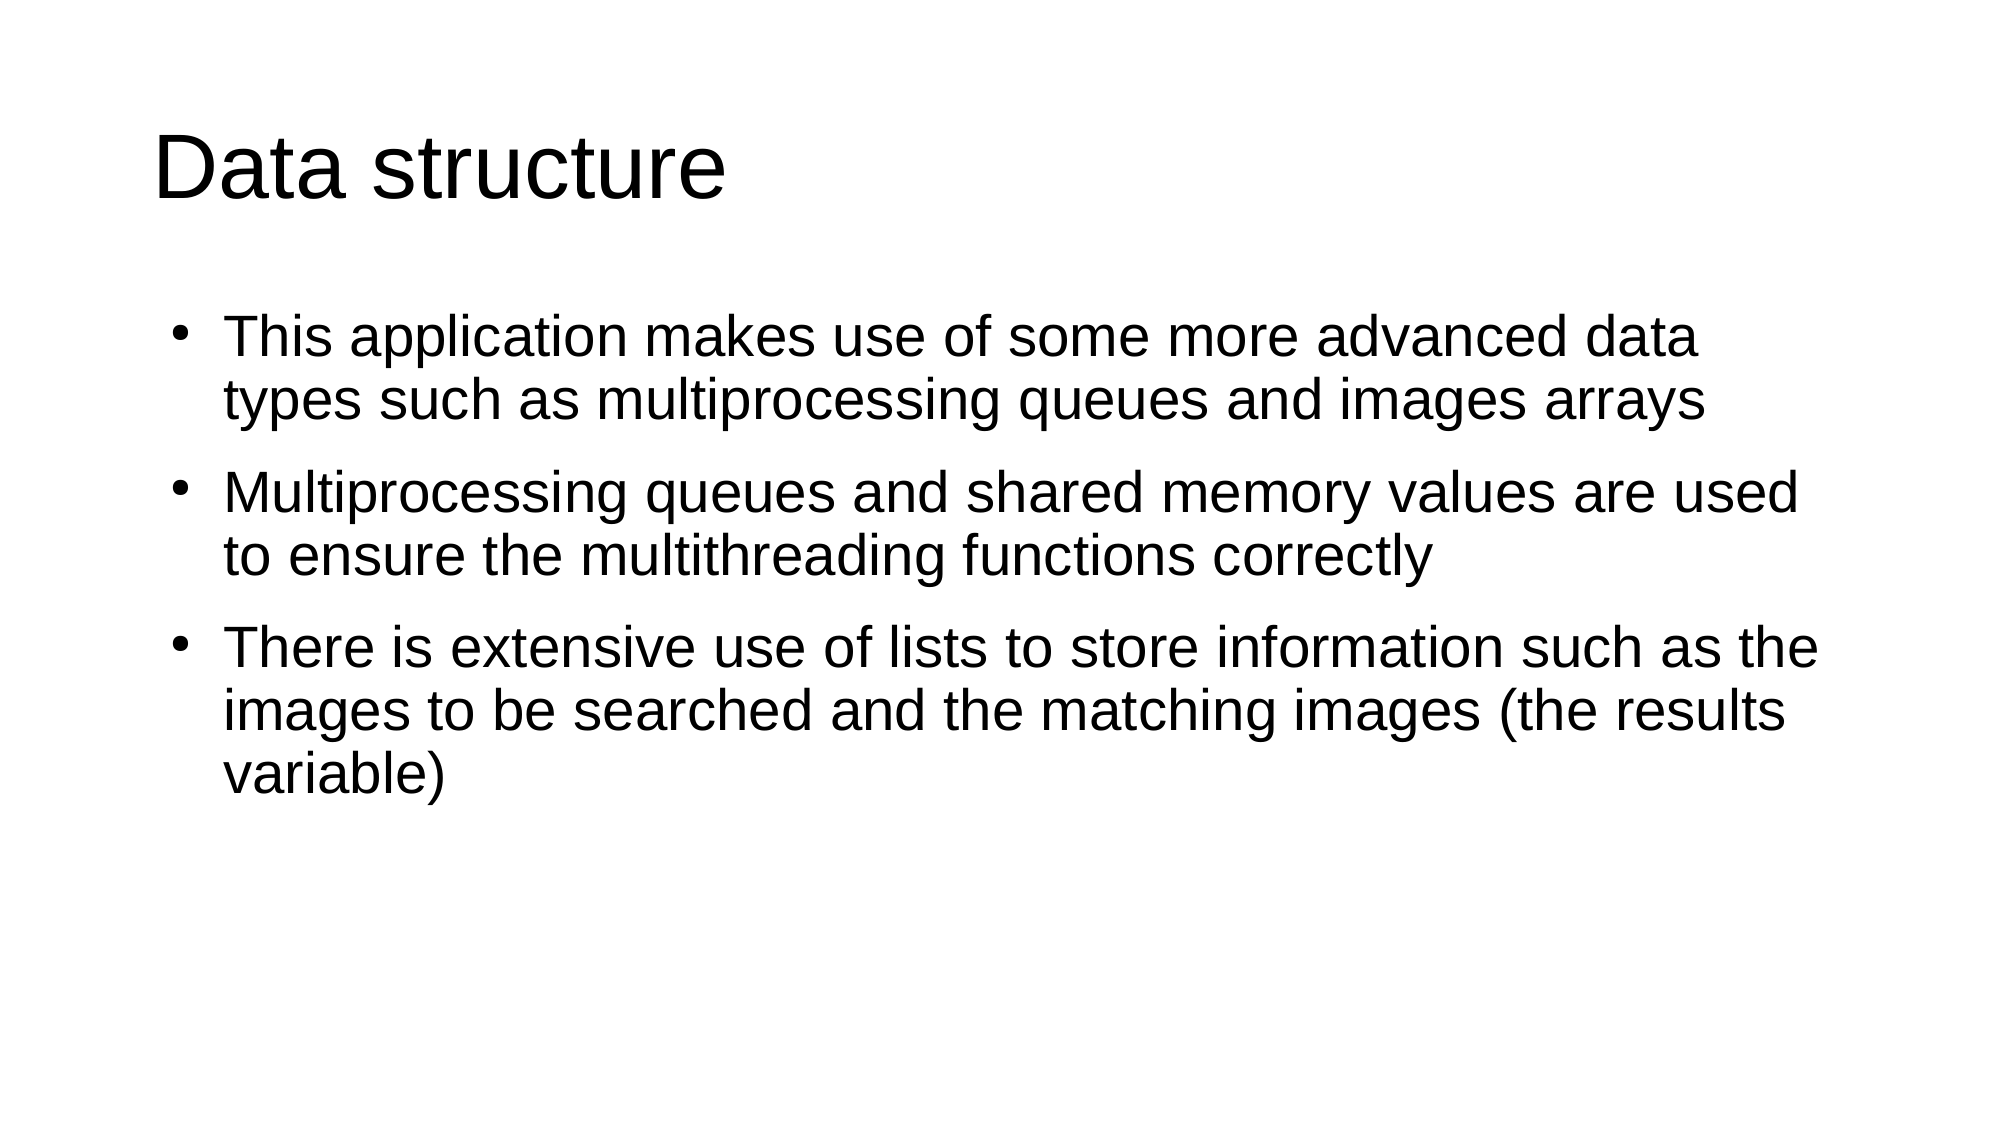

# Data structure
This application makes use of some more advanced data types such as multiprocessing queues and images arrays
Multiprocessing queues and shared memory values are used to ensure the multithreading functions correctly
There is extensive use of lists to store information such as the images to be searched and the matching images (the results variable)